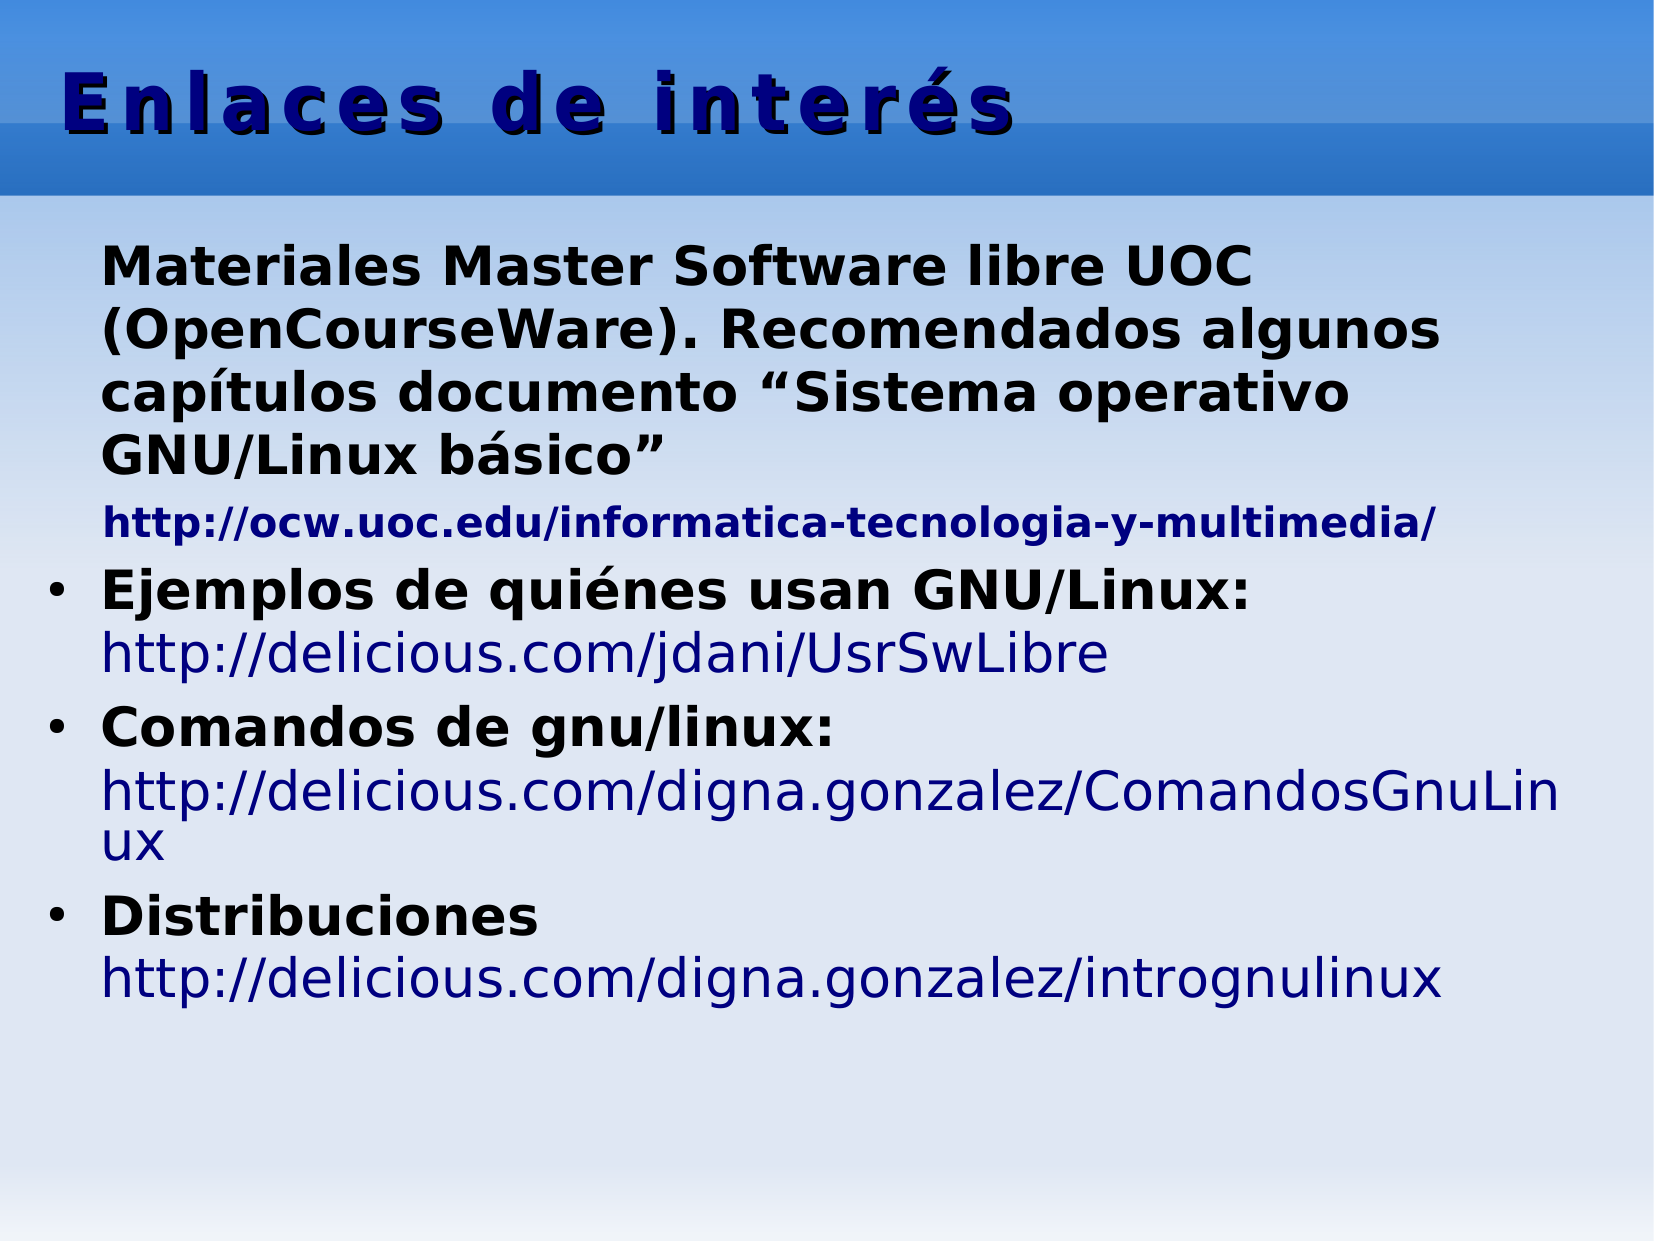

# Enlaces de interés
Materiales Master Software libre UOC (OpenCourseWare). Recomendados algunos capítulos documento “Sistema operativo GNU/Linux básico”
 http://ocw.uoc.edu/informatica-tecnologia-y-multimedia/
Ejemplos de quiénes usan GNU/Linux:
http://delicious.com/jdani/UsrSwLibre
Comandos de gnu/linux:
http://delicious.com/digna.gonzalez/ComandosGnuLinux
Distribucioneshttp://delicious.com/digna.gonzalez/intrognulinux